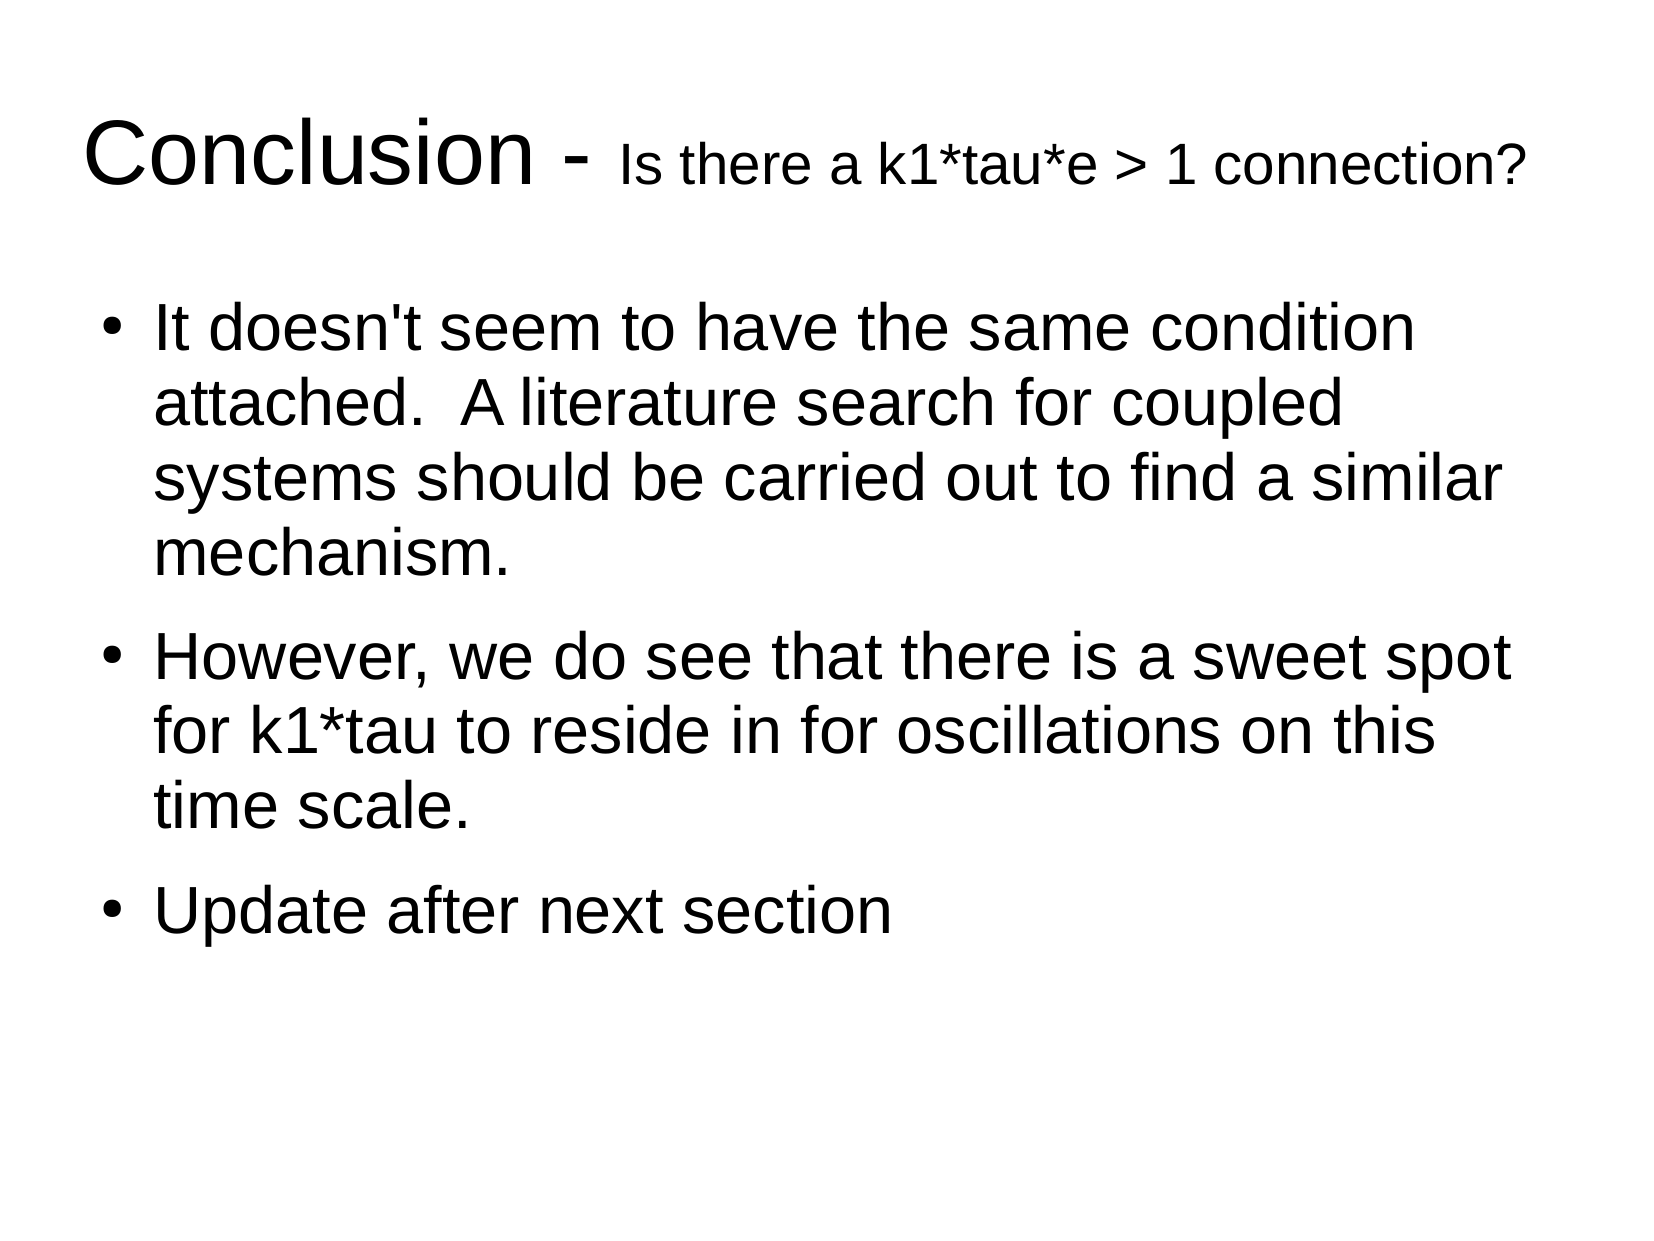

# Conclusion - Is there a k1*tau*e > 1 connection?
It doesn't seem to have the same condition attached. A literature search for coupled systems should be carried out to find a similar mechanism.
However, we do see that there is a sweet spot for k1*tau to reside in for oscillations on this time scale.
Update after next section